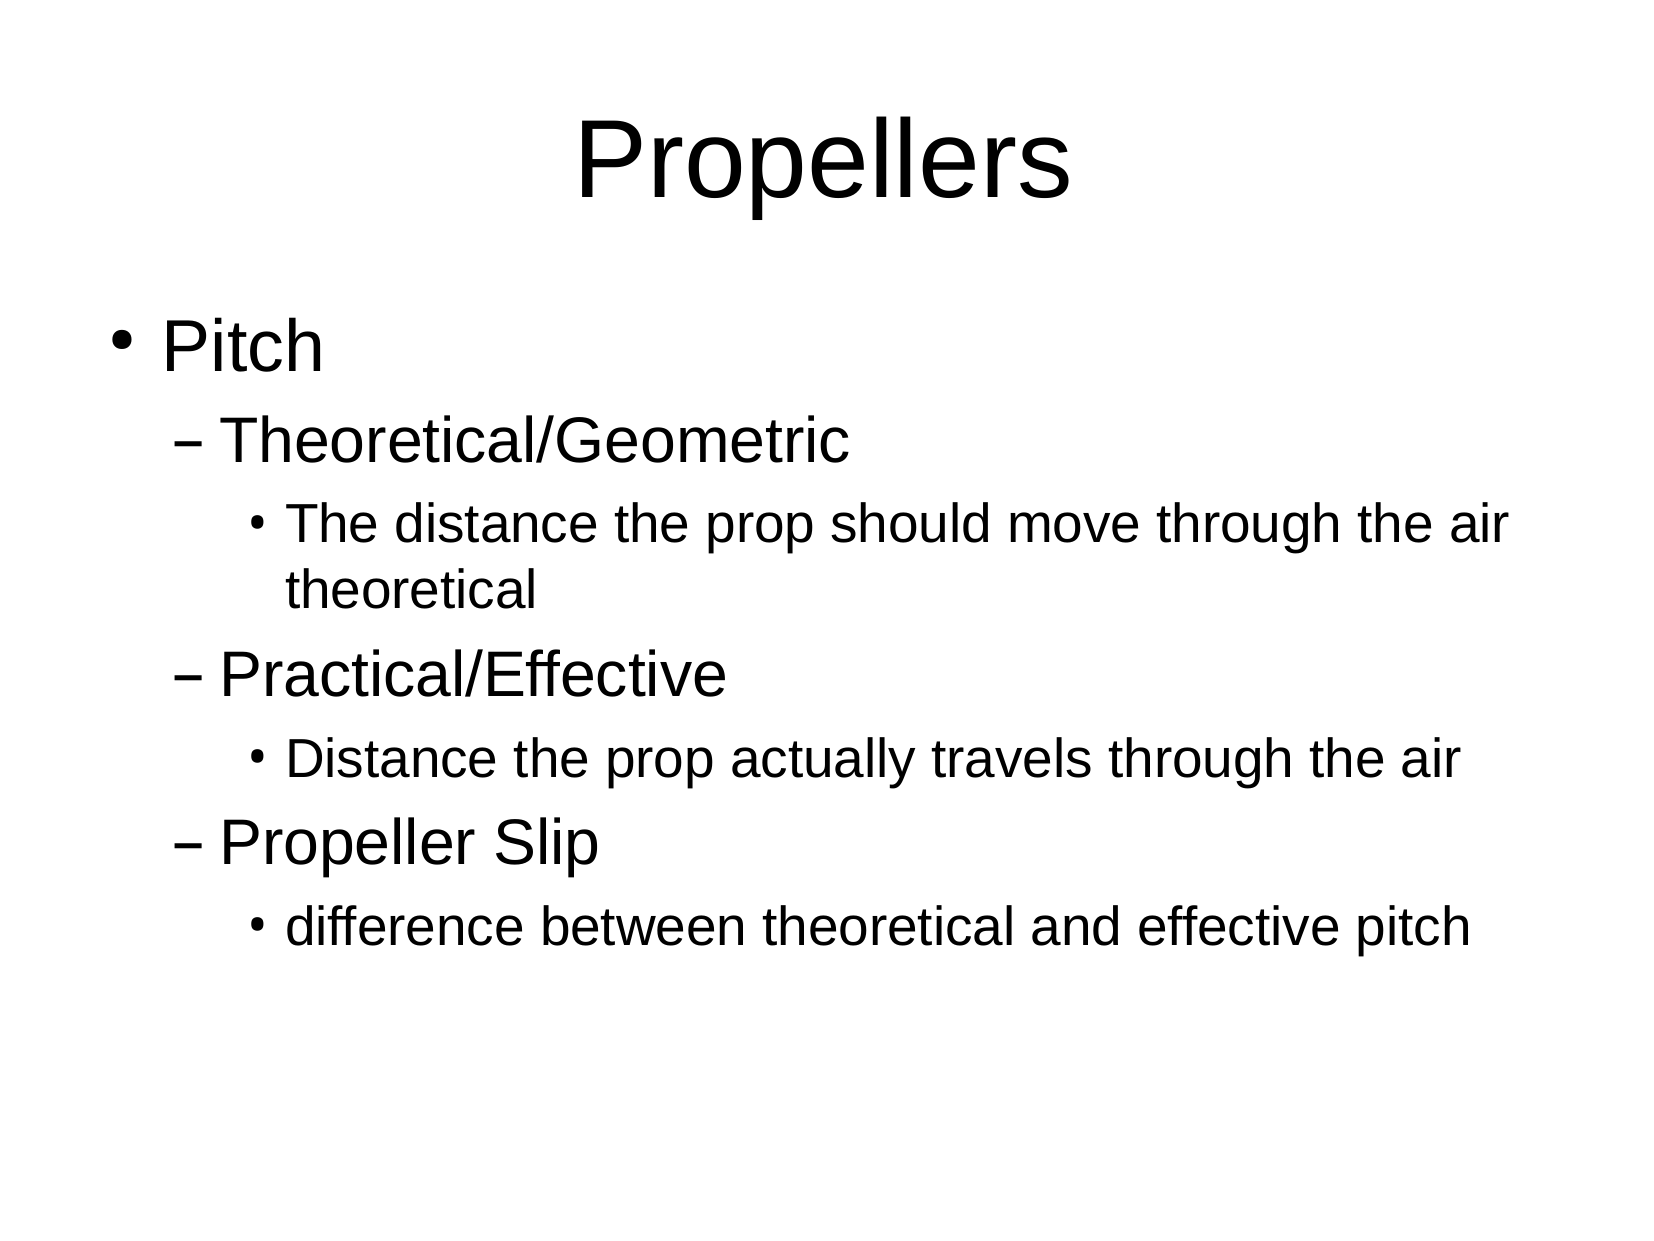

# Propellers
Pitch
Theoretical/Geometric
The distance the prop should move through the air theoretical
Practical/Effective
Distance the prop actually travels through the air
Propeller Slip
difference between theoretical and effective pitch